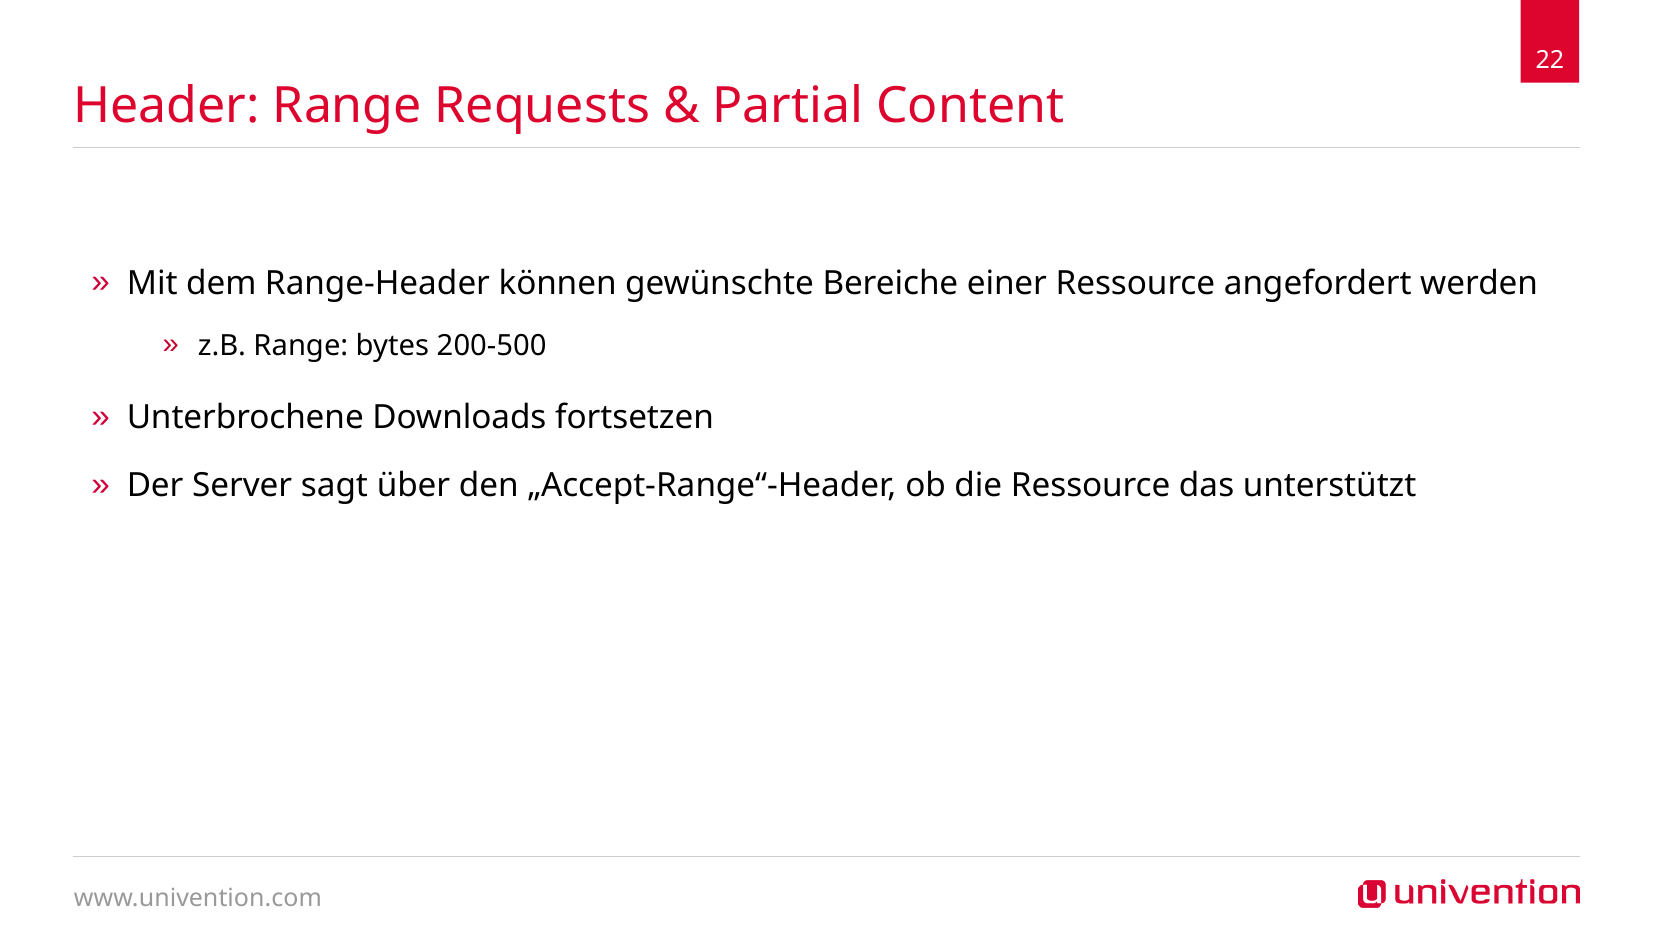

# Header: Range Requests & Partial Content
Mit dem Range-Header können gewünschte Bereiche einer Ressource angefordert werden
z.B. Range: bytes 200-500
Unterbrochene Downloads fortsetzen
Der Server sagt über den „Accept-Range“-Header, ob die Ressource das unterstützt